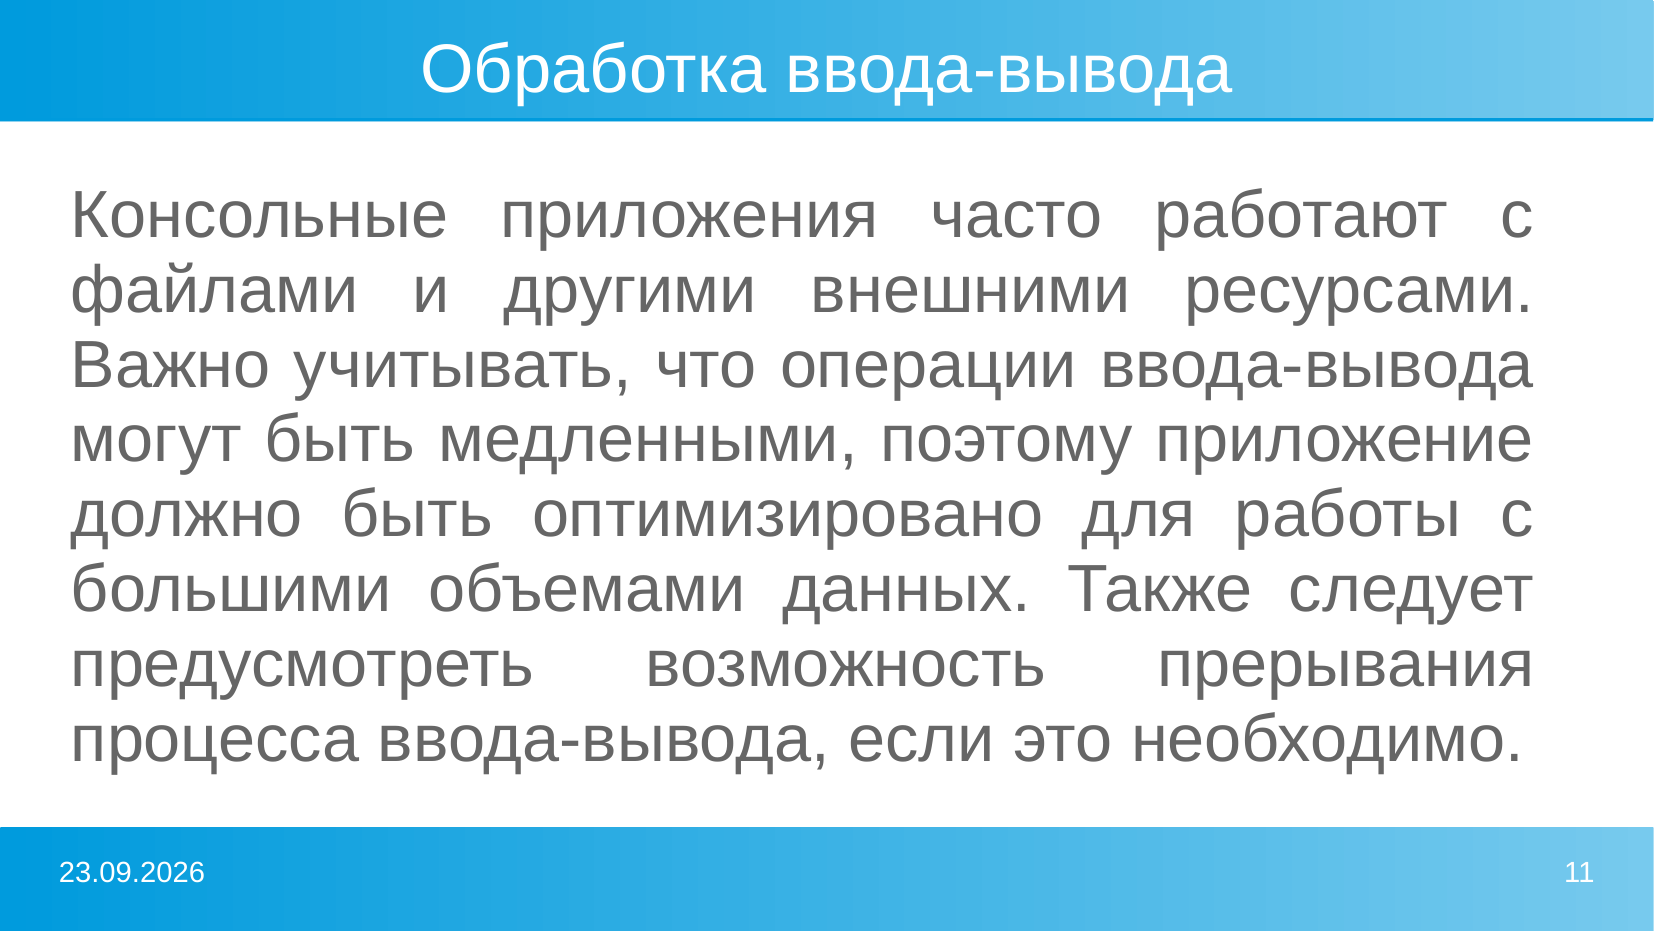

# Обработка ввода-вывода
Консольные приложения часто работают с файлами и другими внешними ресурсами. Важно учитывать, что операции ввода-вывода могут быть медленными, поэтому приложение должно быть оптимизировано для работы с большими объемами данных. Также следует предусмотреть возможность прерывания процесса ввода-вывода, если это необходимо.
11